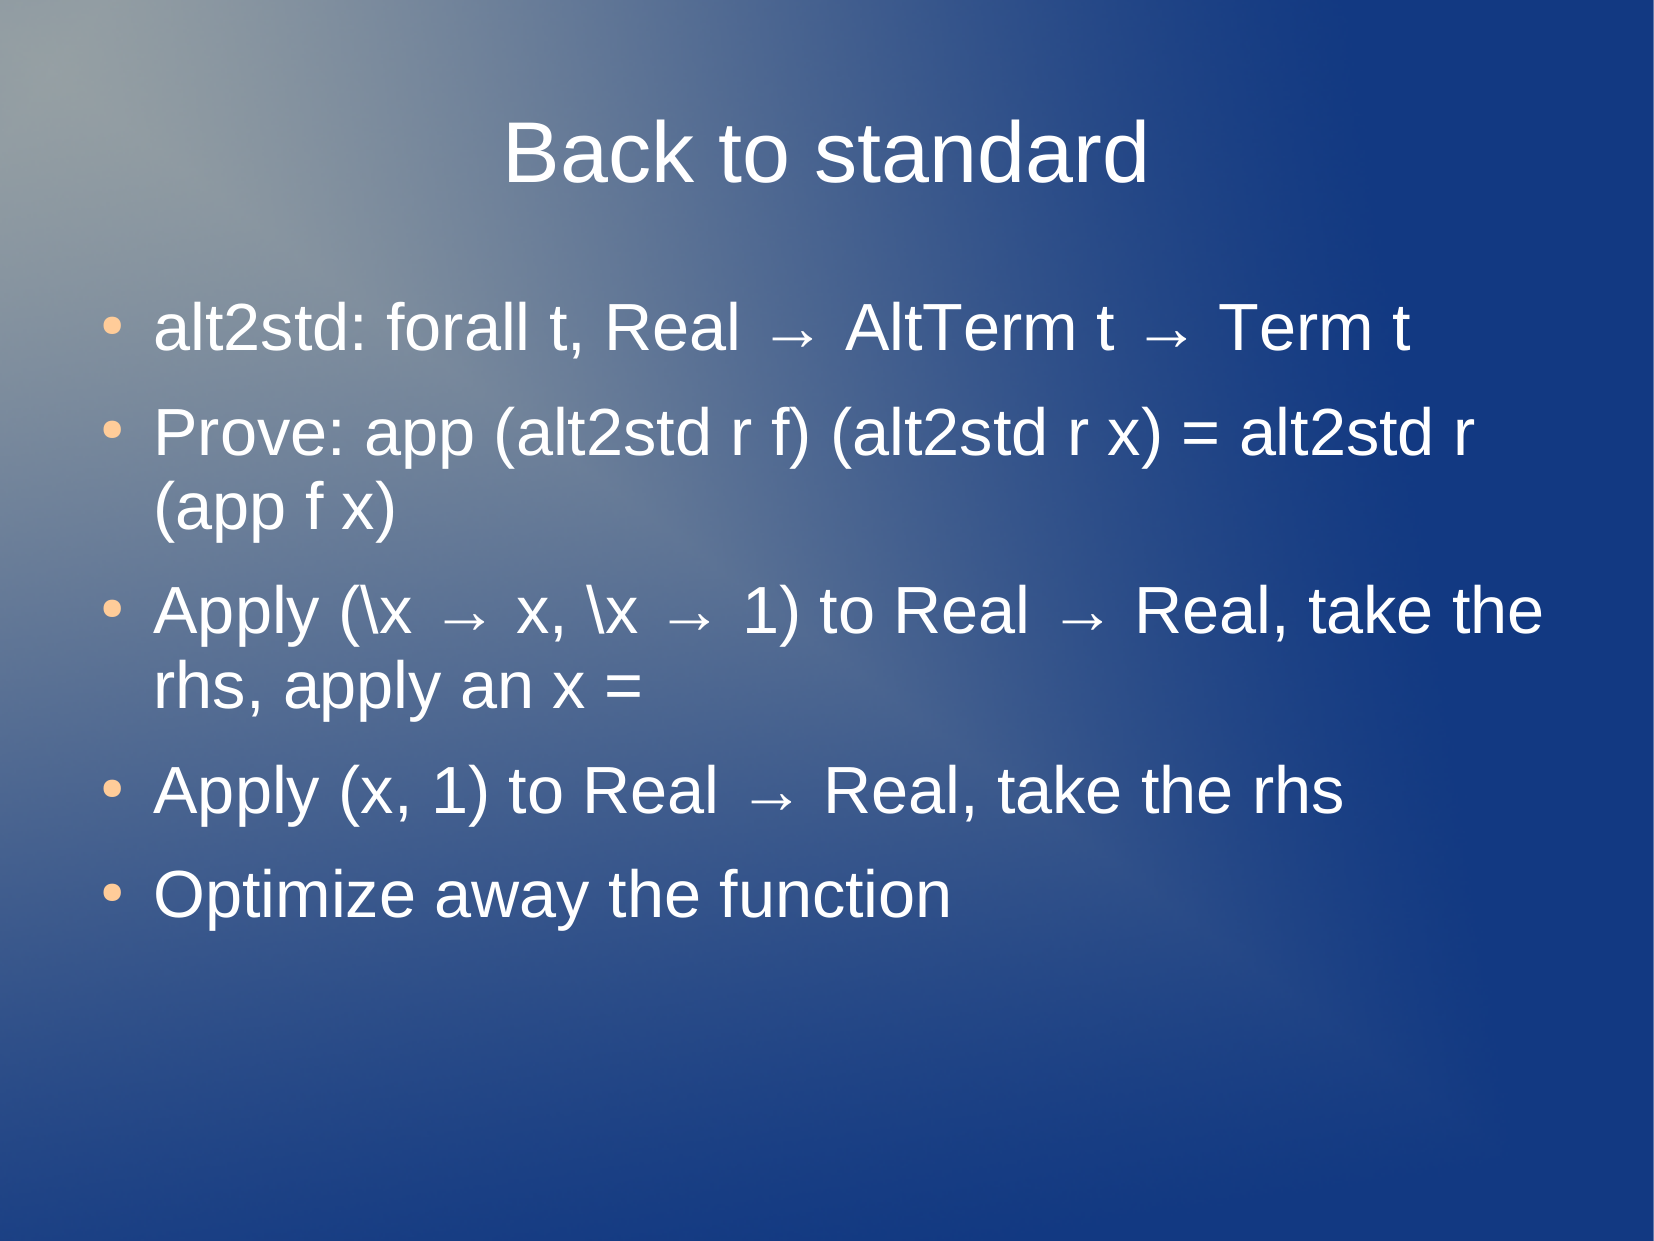

# Back to standard
alt2std: forall t, Real → AltTerm t → Term t
Prove: app (alt2std r f) (alt2std r x) = alt2std r (app f x)
Apply (\x → x, \x → 1) to Real → Real, take the rhs, apply an x =
Apply (x, 1) to Real → Real, take the rhs
Optimize away the function